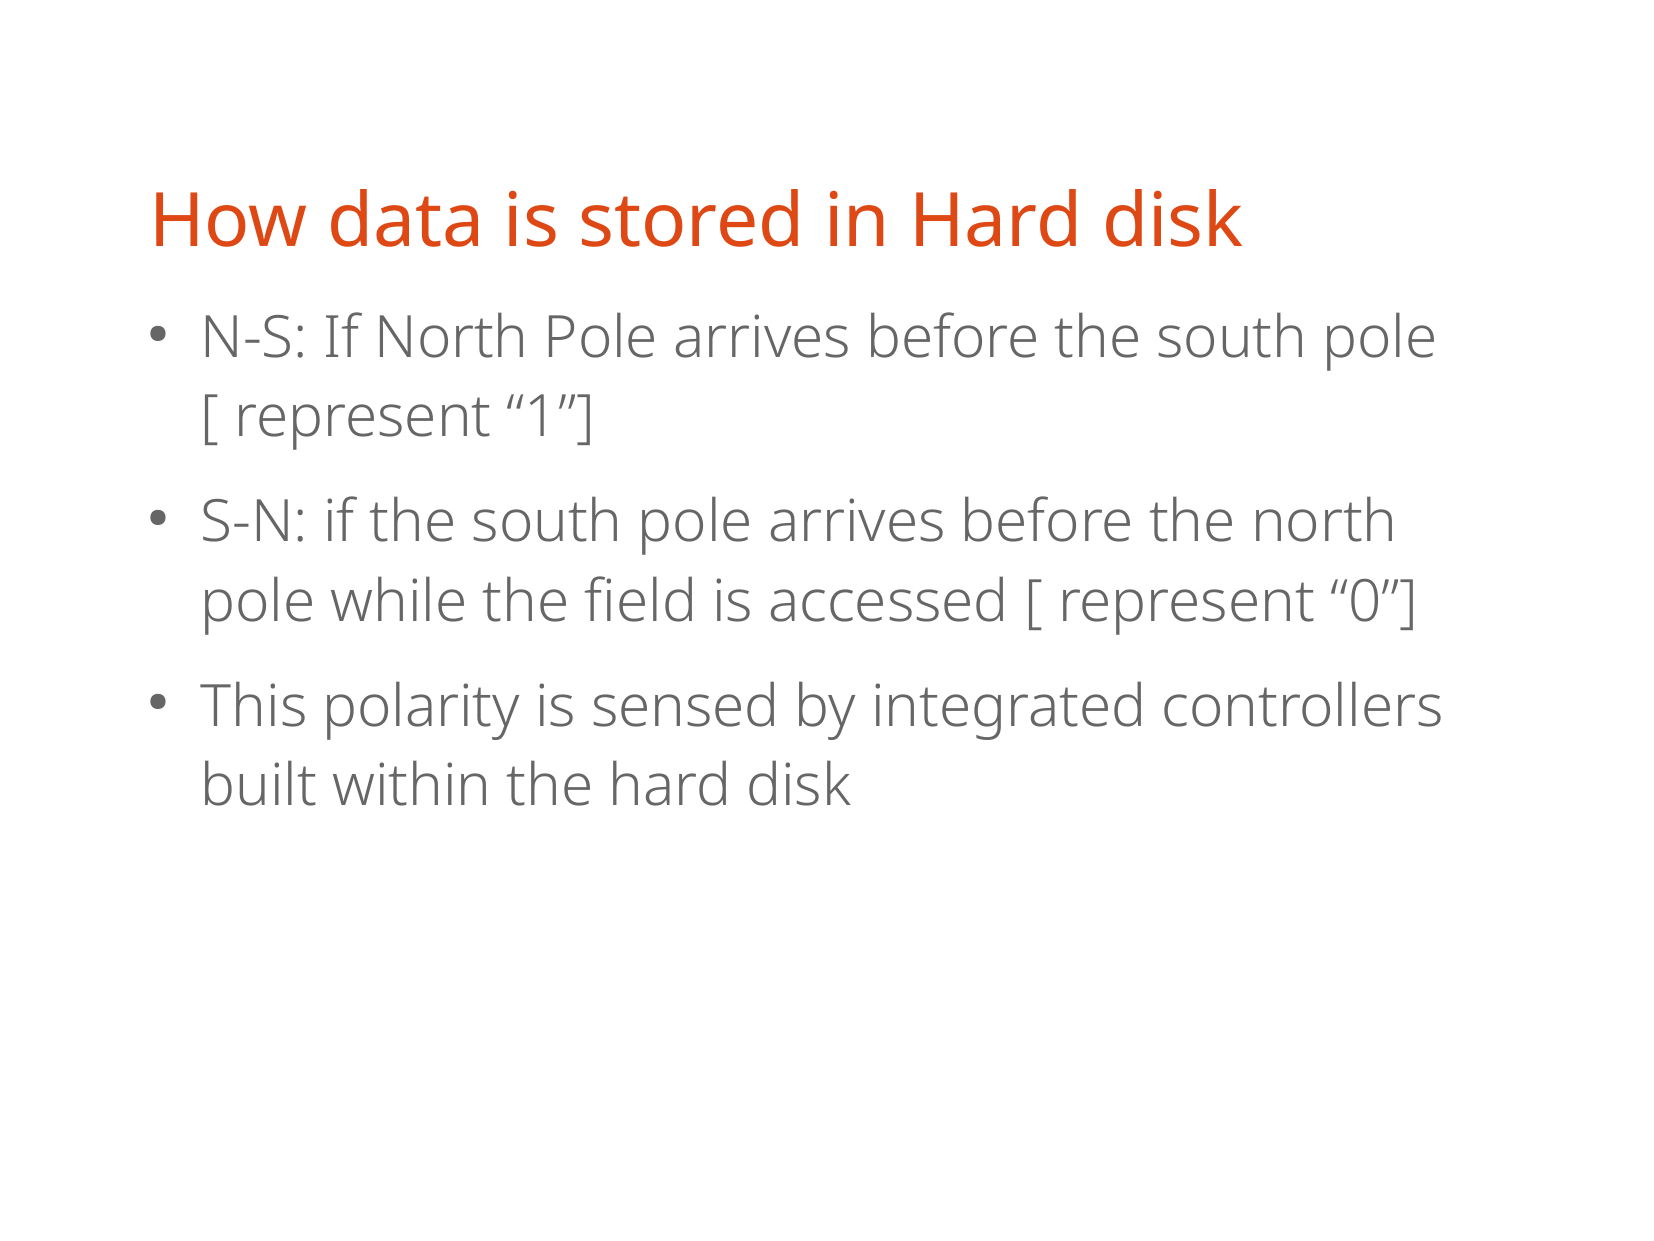

# How data is stored in Hard disk
N-S: If North Pole arrives before the south pole [ represent “1”]
S-N: if the south pole arrives before the north pole while the field is accessed [ represent “0”]
This polarity is sensed by integrated controllers built within the hard disk